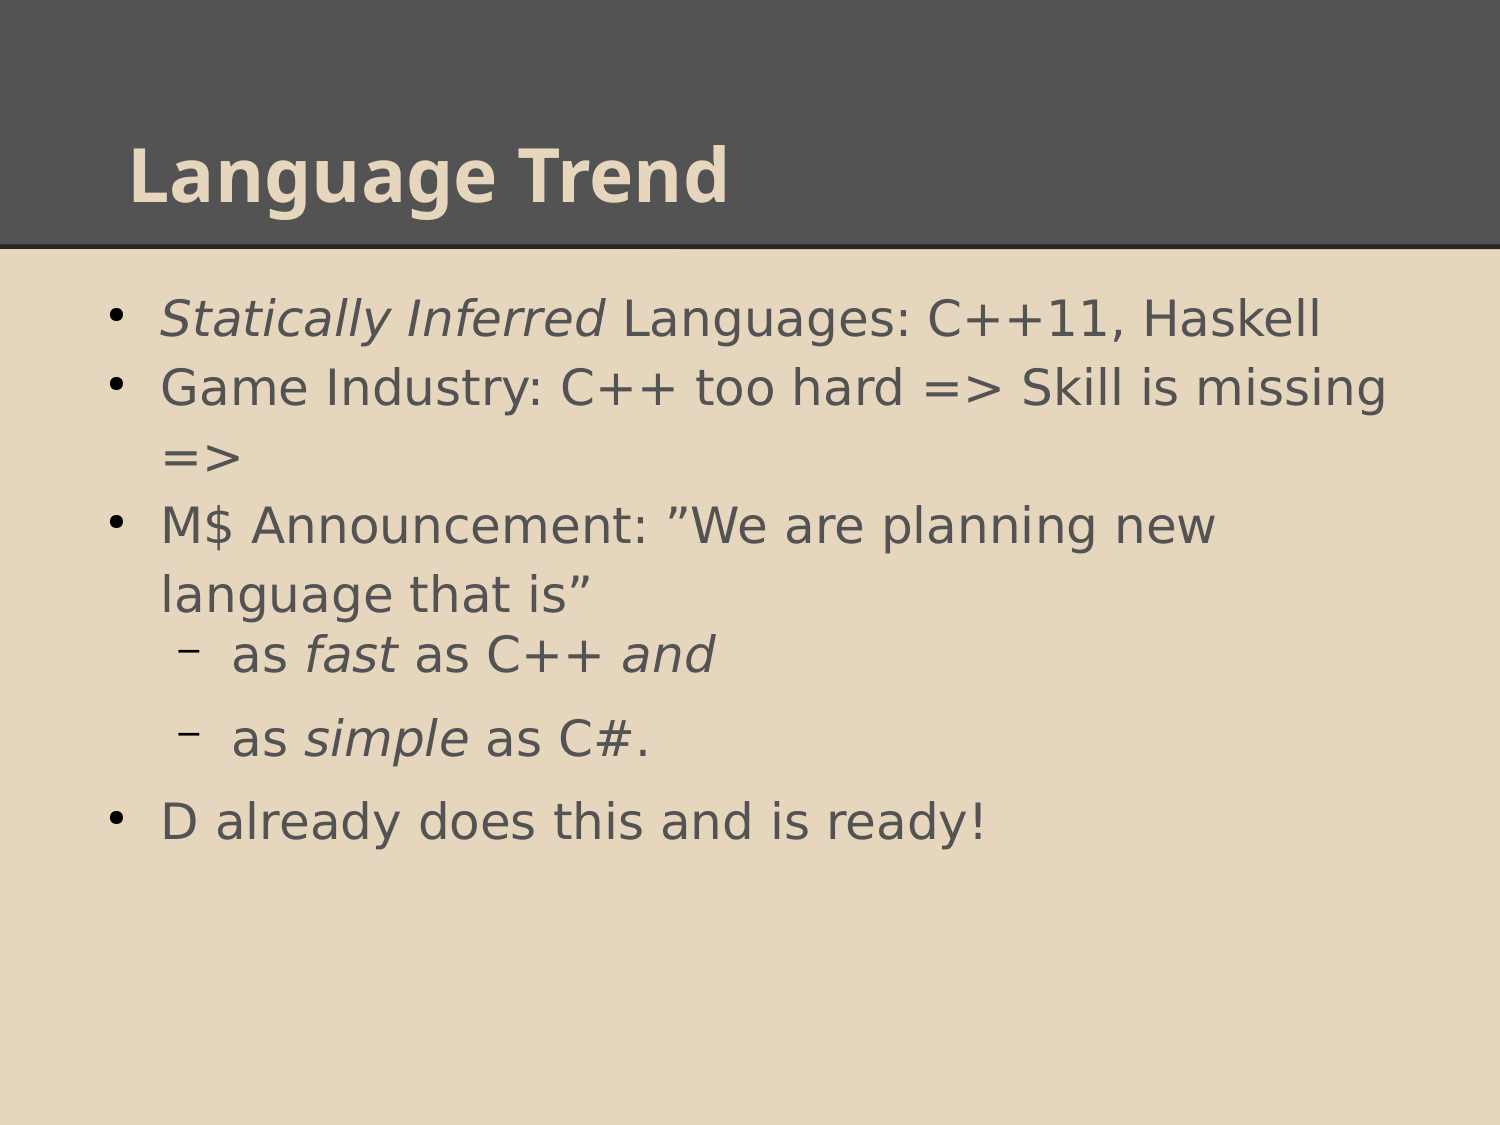

# Language Trend
Statically Inferred Languages: C++11, Haskell
Game Industry: C++ too hard => Skill is missing =>
M$ Announcement: ”We are planning new language that is”
as fast as C++ and
as simple as C#.
D already does this and is ready!